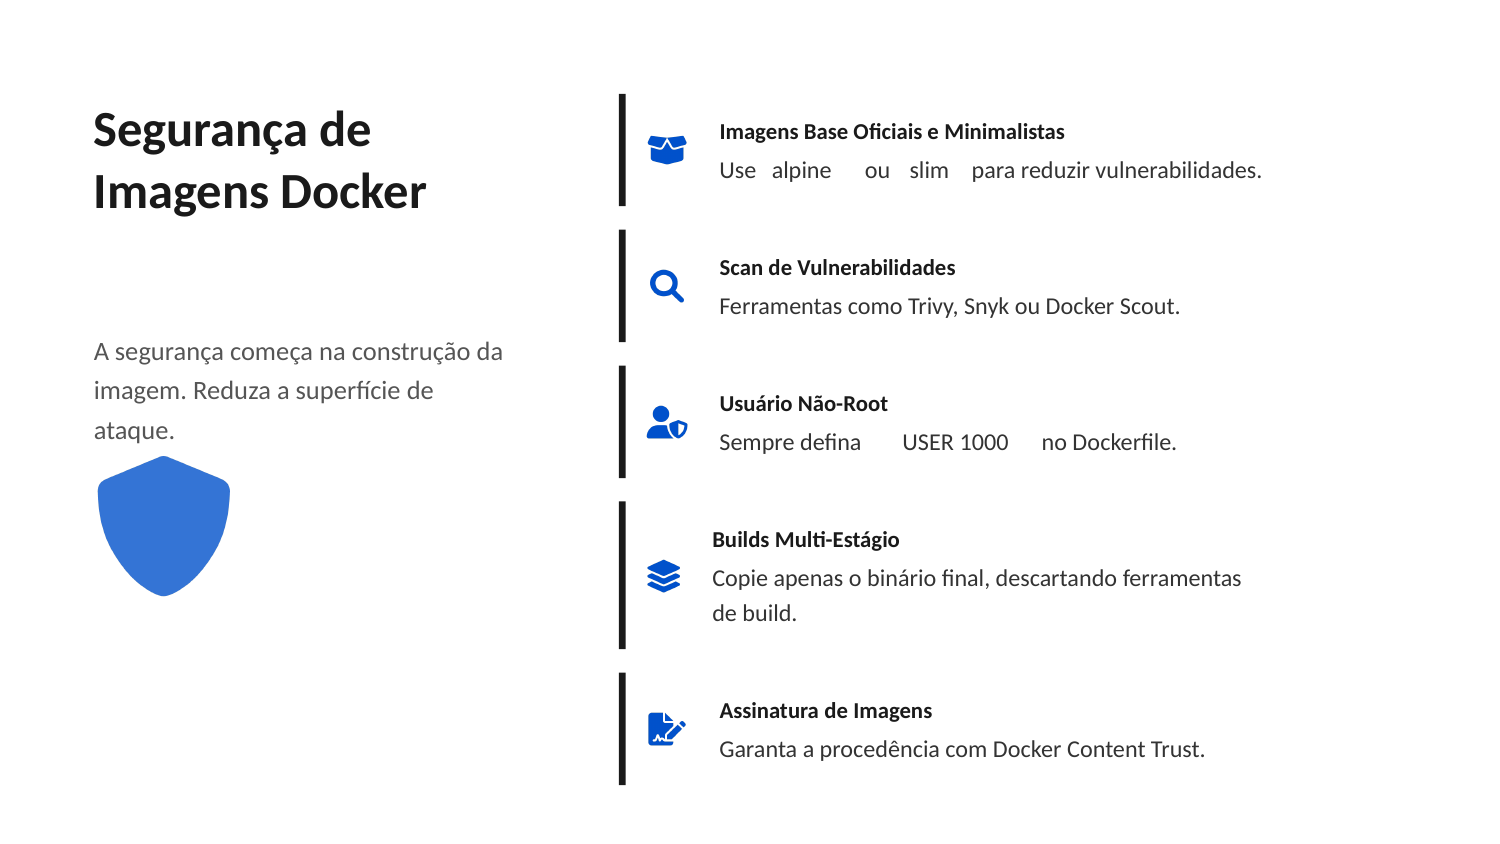

Segurança de Imagens Docker
Imagens Base Oficiais e Minimalistas
Use
alpine
ou
slim
para reduzir vulnerabilidades.
Scan de Vulnerabilidades
Ferramentas como Trivy, Snyk ou Docker Scout.
A segurança começa na construção da imagem. Reduza a superfície de ataque.
Usuário Não-Root
Sempre defina
USER 1000
no Dockerfile.
Builds Multi-Estágio
Copie apenas o binário final, descartando ferramentas
de build.
Assinatura de Imagens
Garanta a procedência com Docker Content Trust.